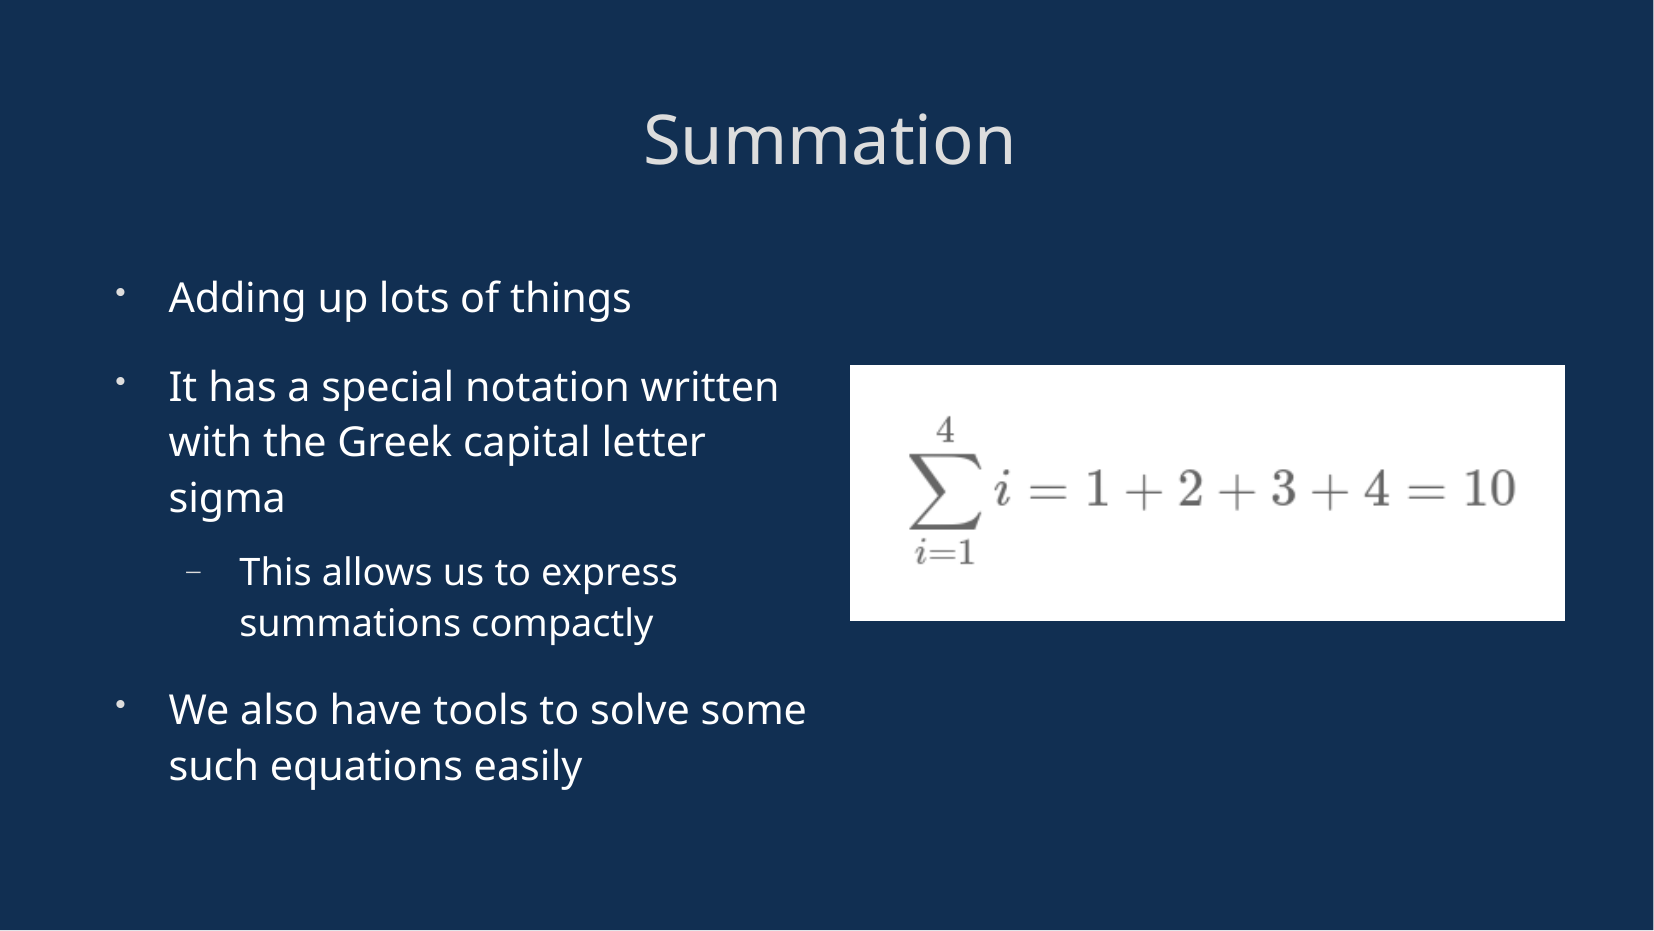

# Summation
Adding up lots of things
It has a special notation written with the Greek capital letter sigma
This allows us to express summations compactly
We also have tools to solve some such equations easily